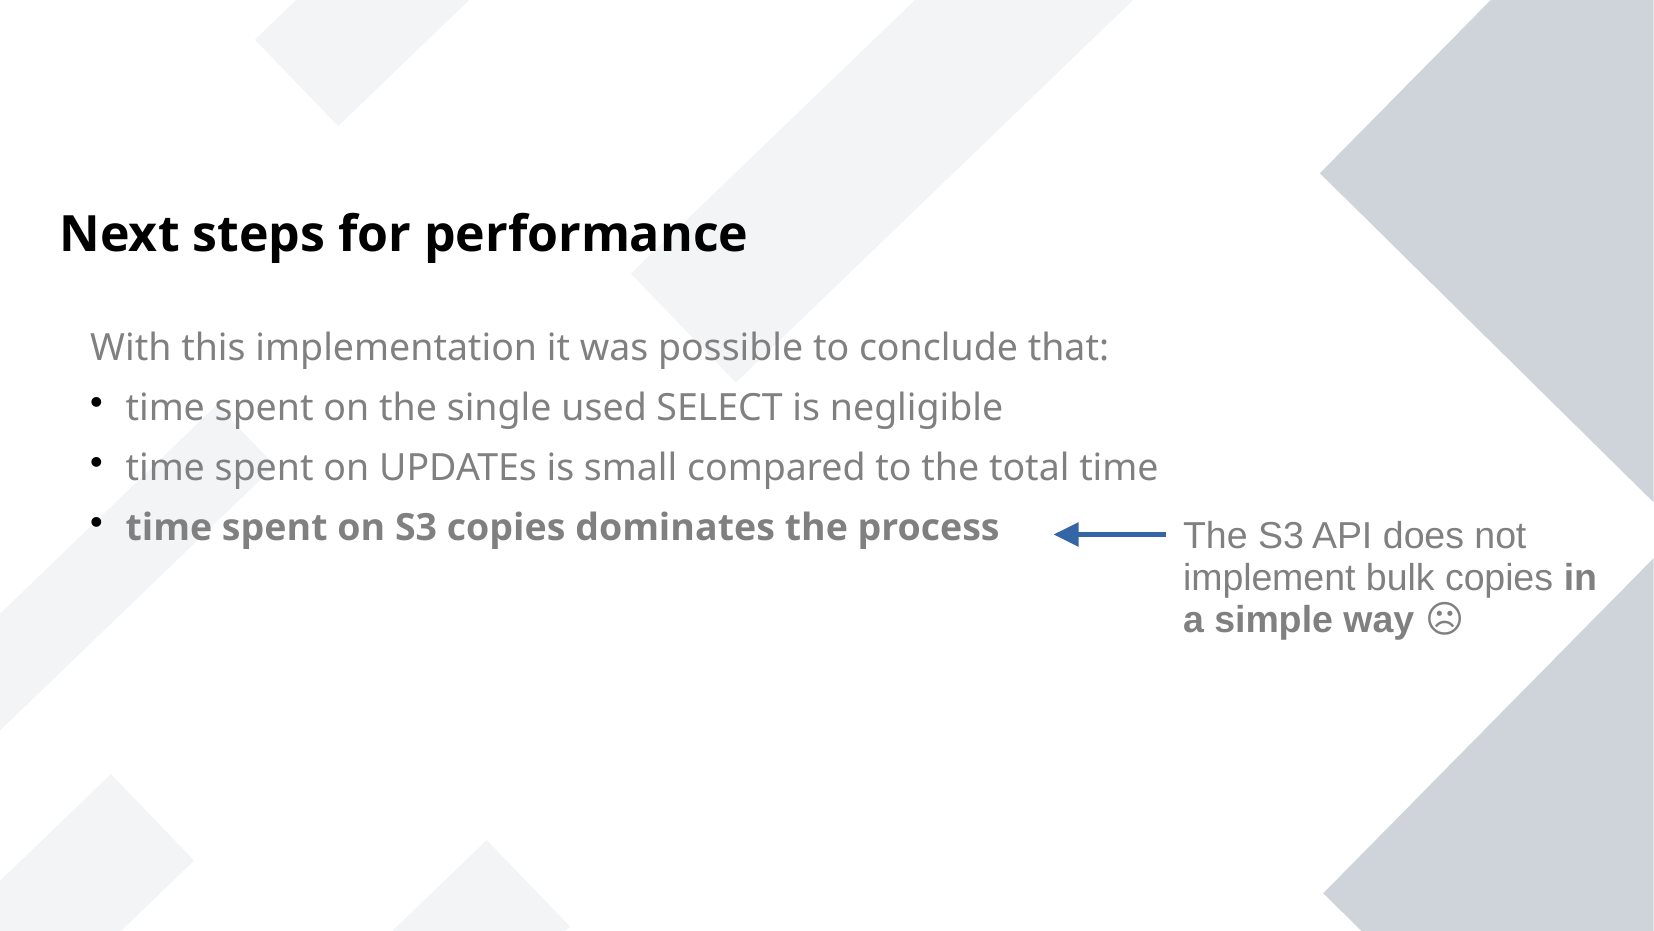

Next steps for performance
With this implementation it was possible to conclude that:
time spent on the single used SELECT is negligible
time spent on UPDATEs is small compared to the total time
time spent on S3 copies dominates the process
The S3 API does not implement bulk copies in a simple way ☹